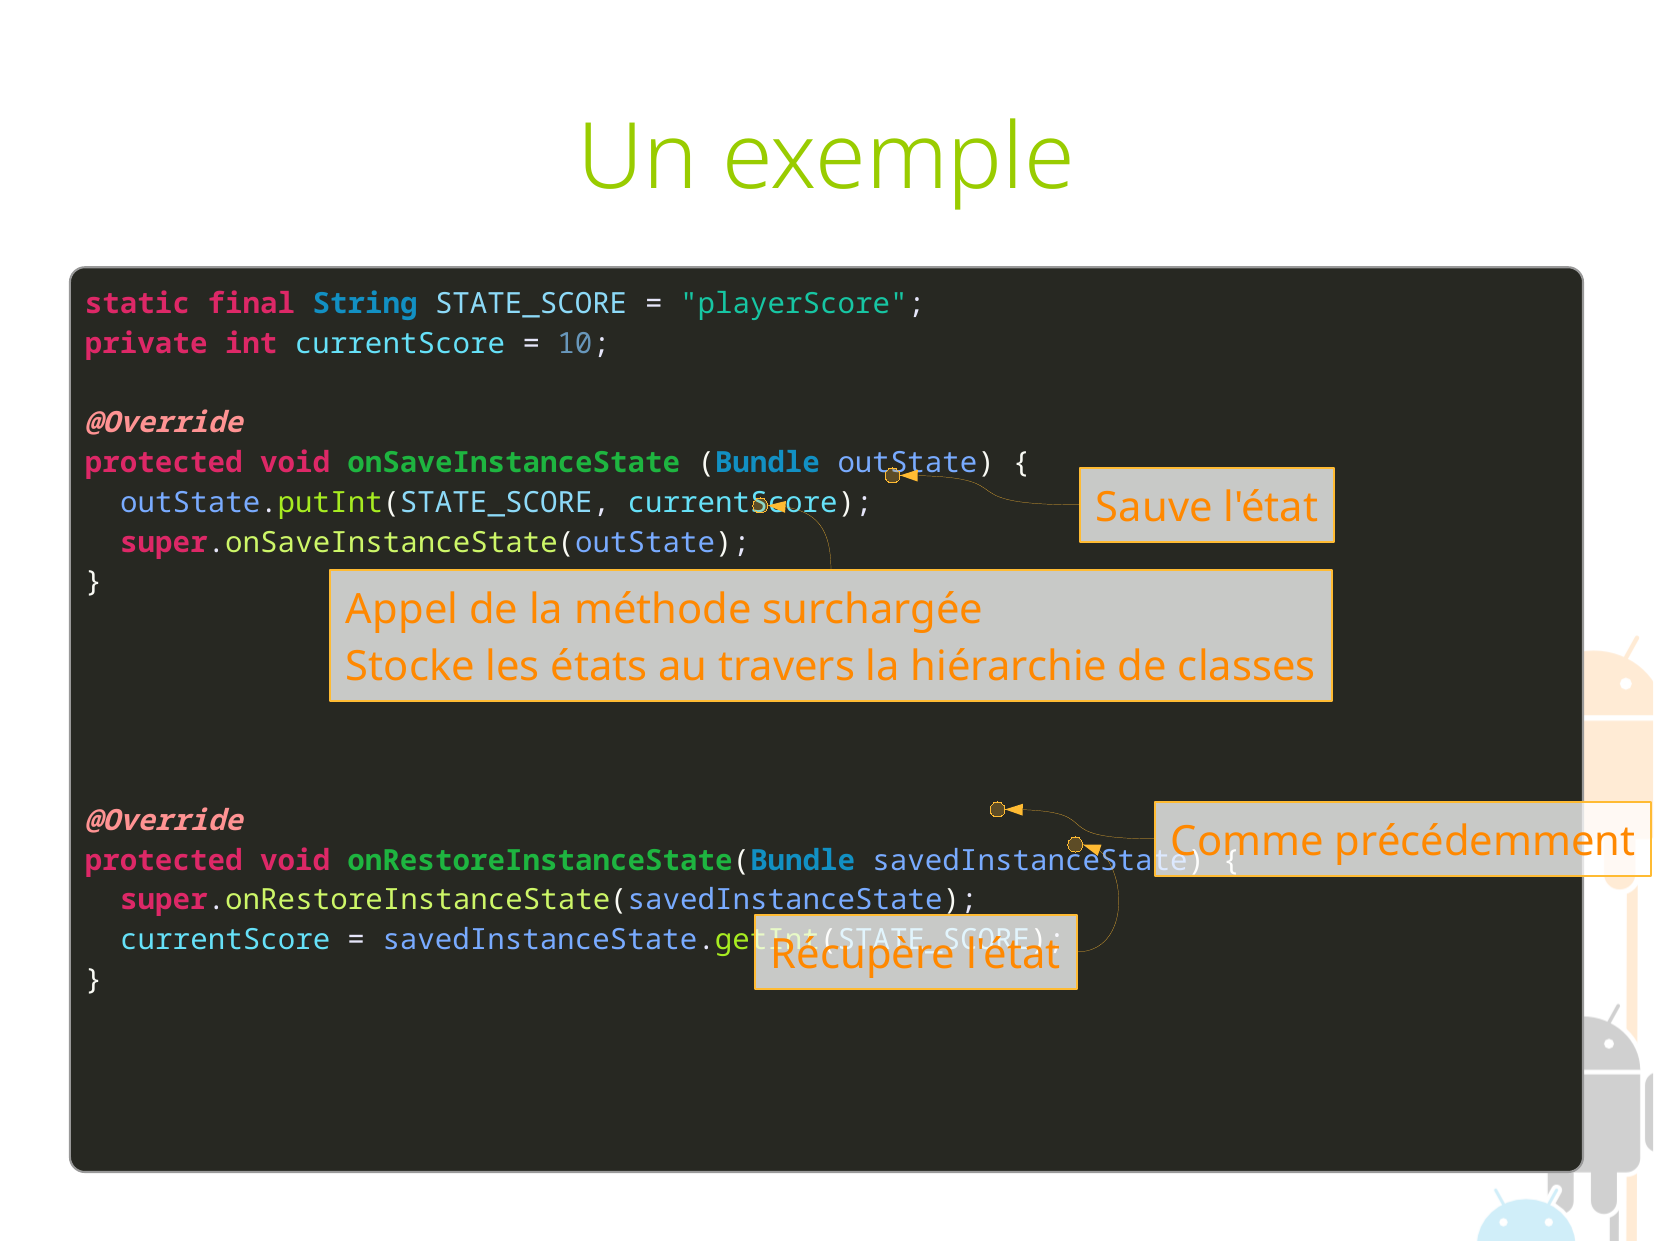

# Un exemple
static final String STATE_SCORE = "playerScore";
private int currentScore = 10;
@Override
protected void onSaveInstanceState (Bundle outState) {
 outState.putInt(STATE_SCORE, currentScore);
 super.onSaveInstanceState(outState);
}
@Override
protected void onRestoreInstanceState(Bundle savedInstanceState) {
 super.onRestoreInstanceState(savedInstanceState);
 currentScore = savedInstanceState.getInt(STATE_SCORE);
}
Sauve l'état
Appel de la méthode surchargée
Stocke les états au travers la hiérarchie de classes
Comme précédemment
Récupère l'état
session sept 2016
Yann Caron (c) 2014
40